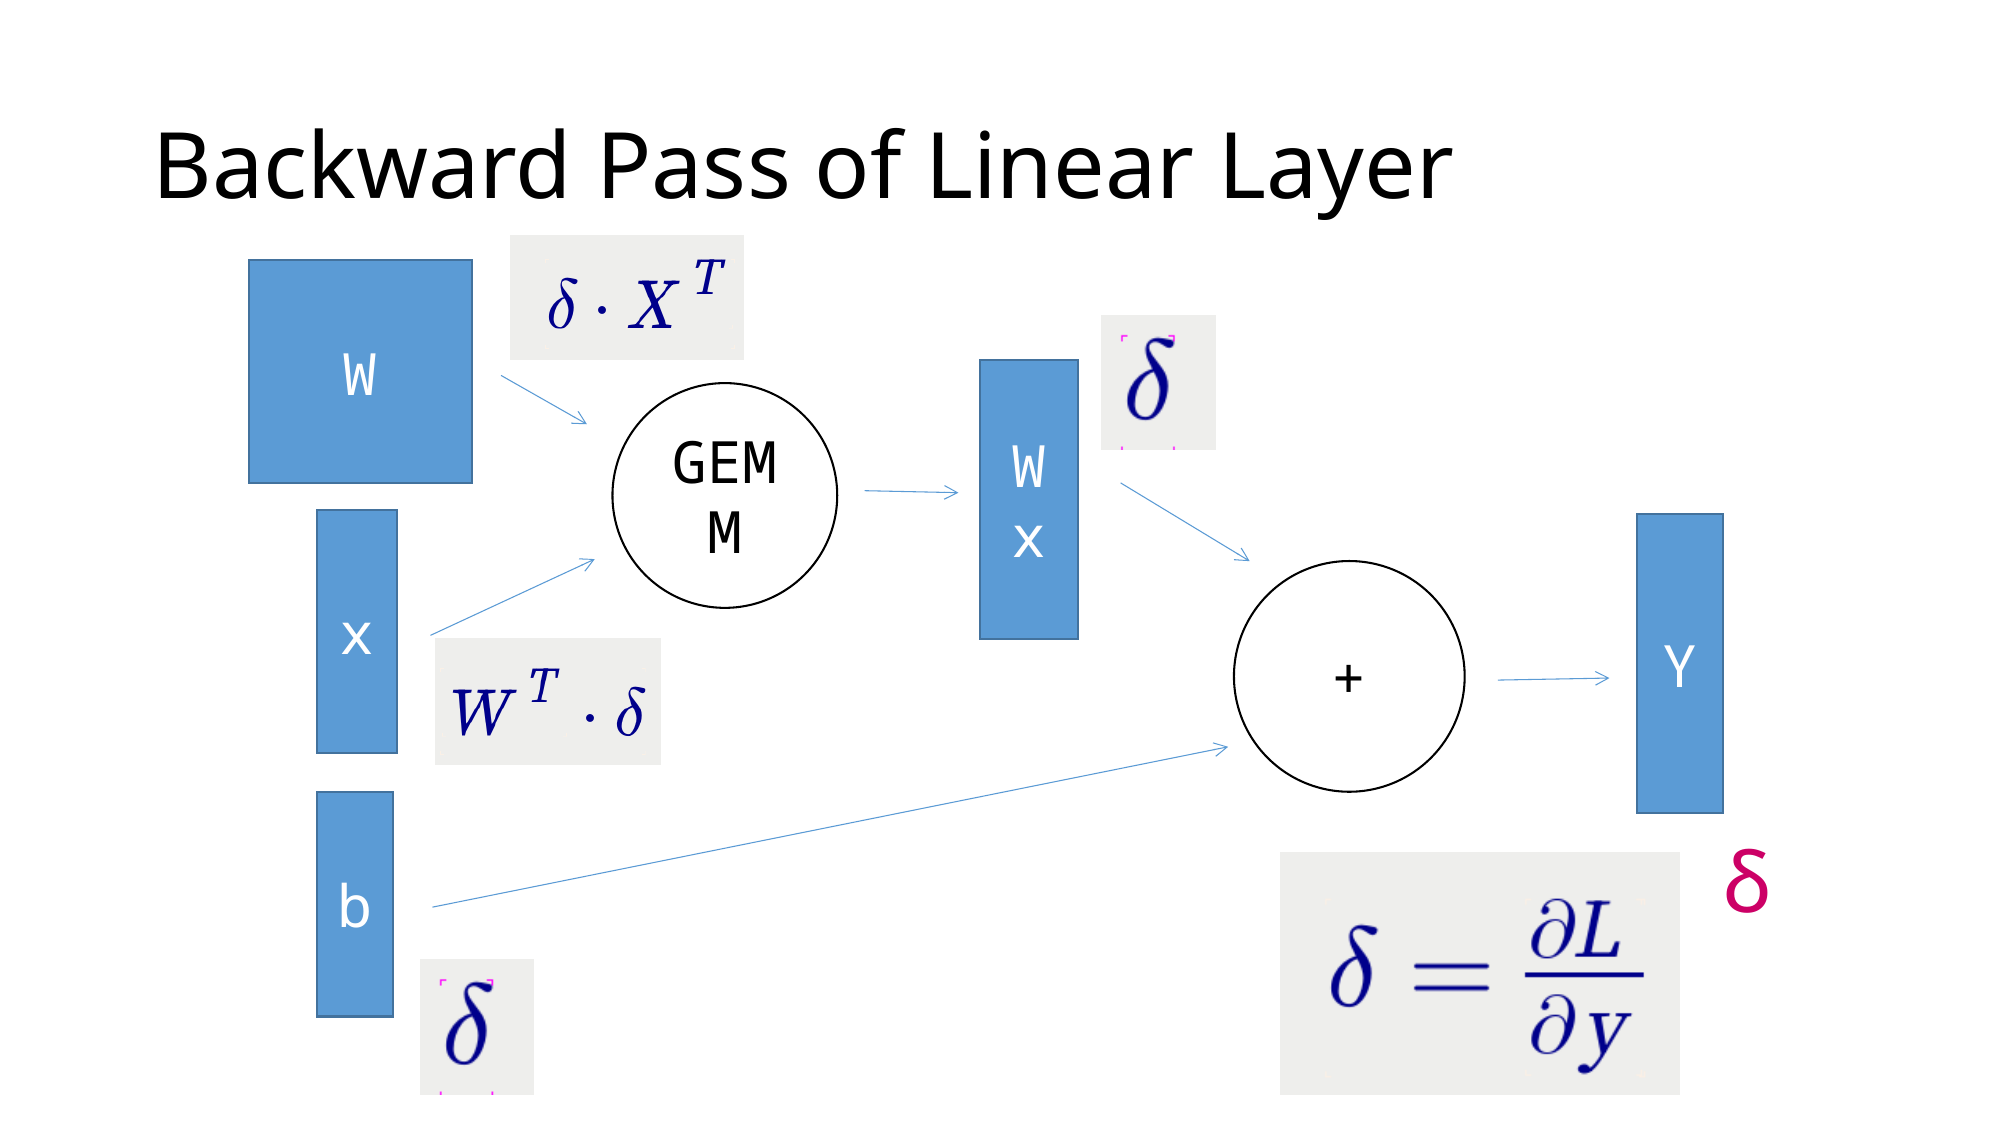

# Backward Pass of Linear Layer
W
Wx
GEMM
x
Y
+
b
δ